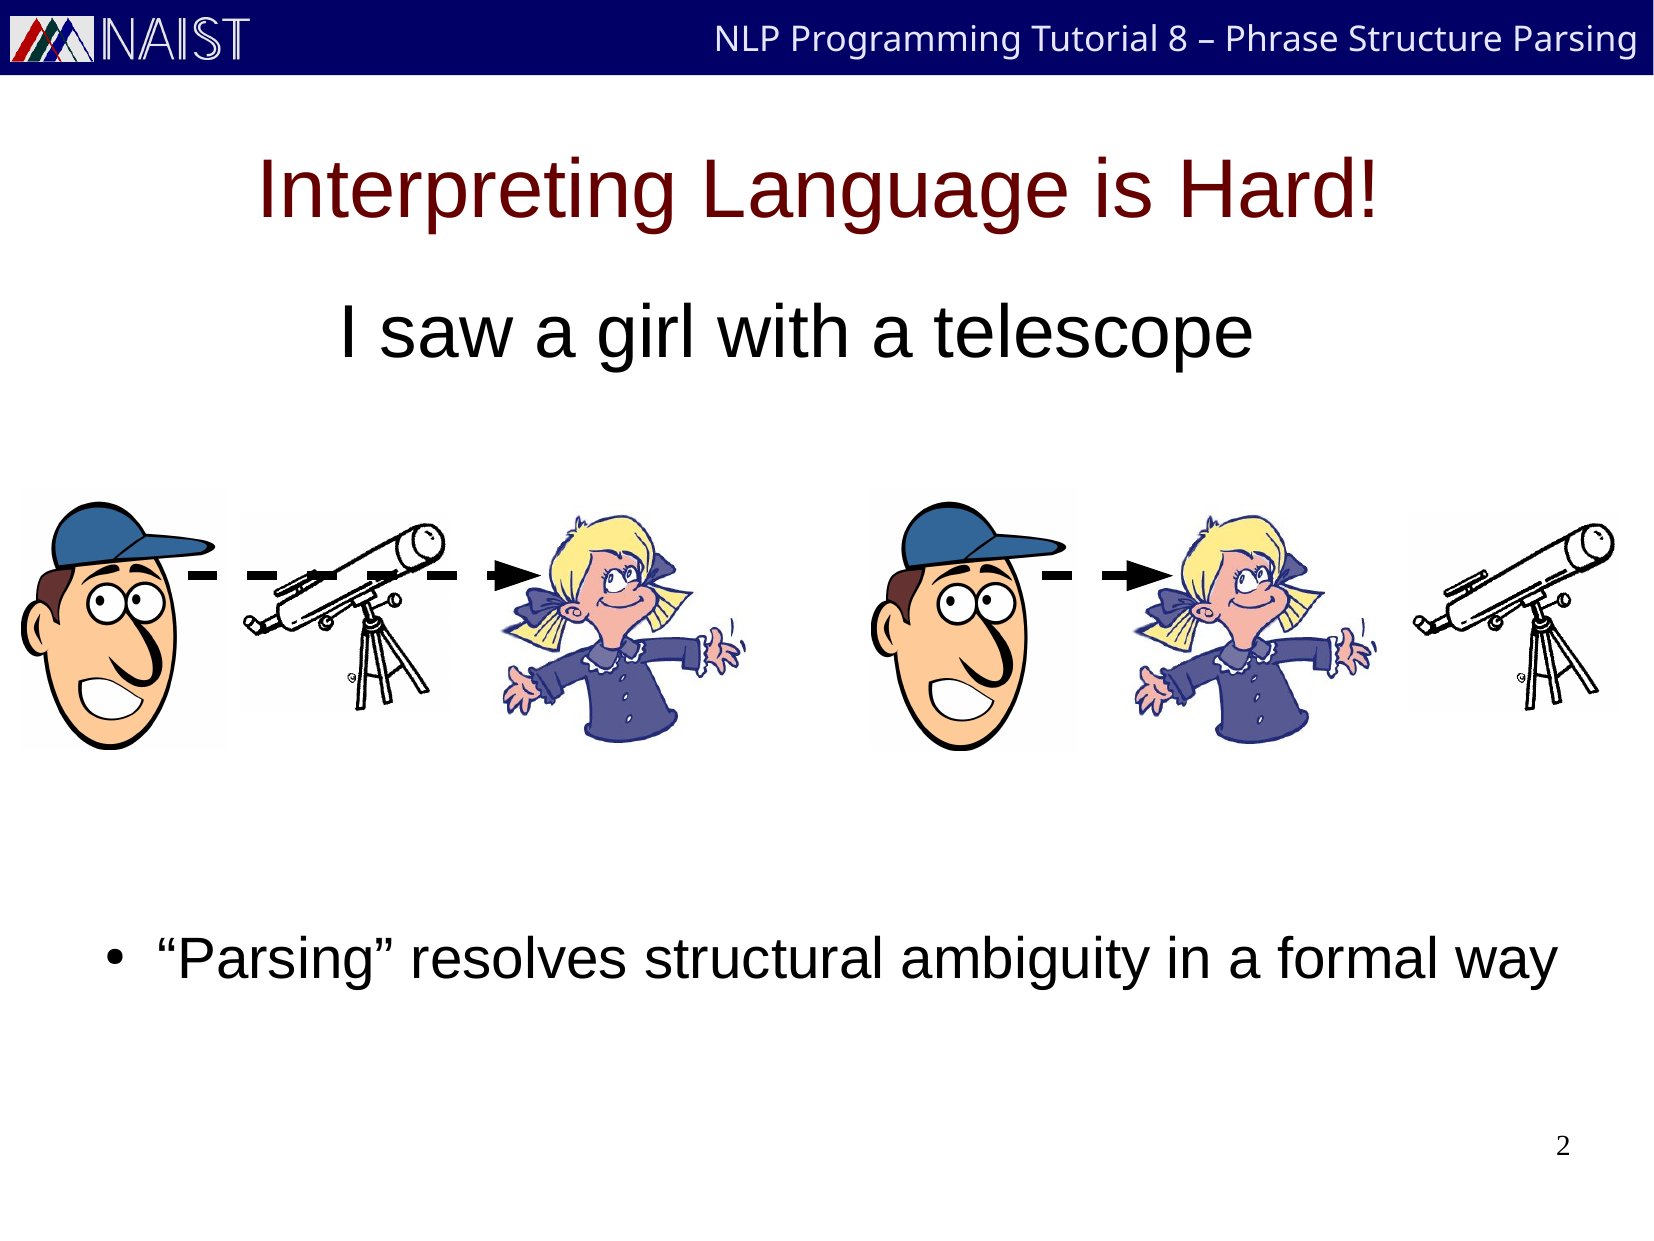

# Interpreting Language is Hard!
I saw a girl with a telescope
“Parsing” resolves structural ambiguity in a formal way
2